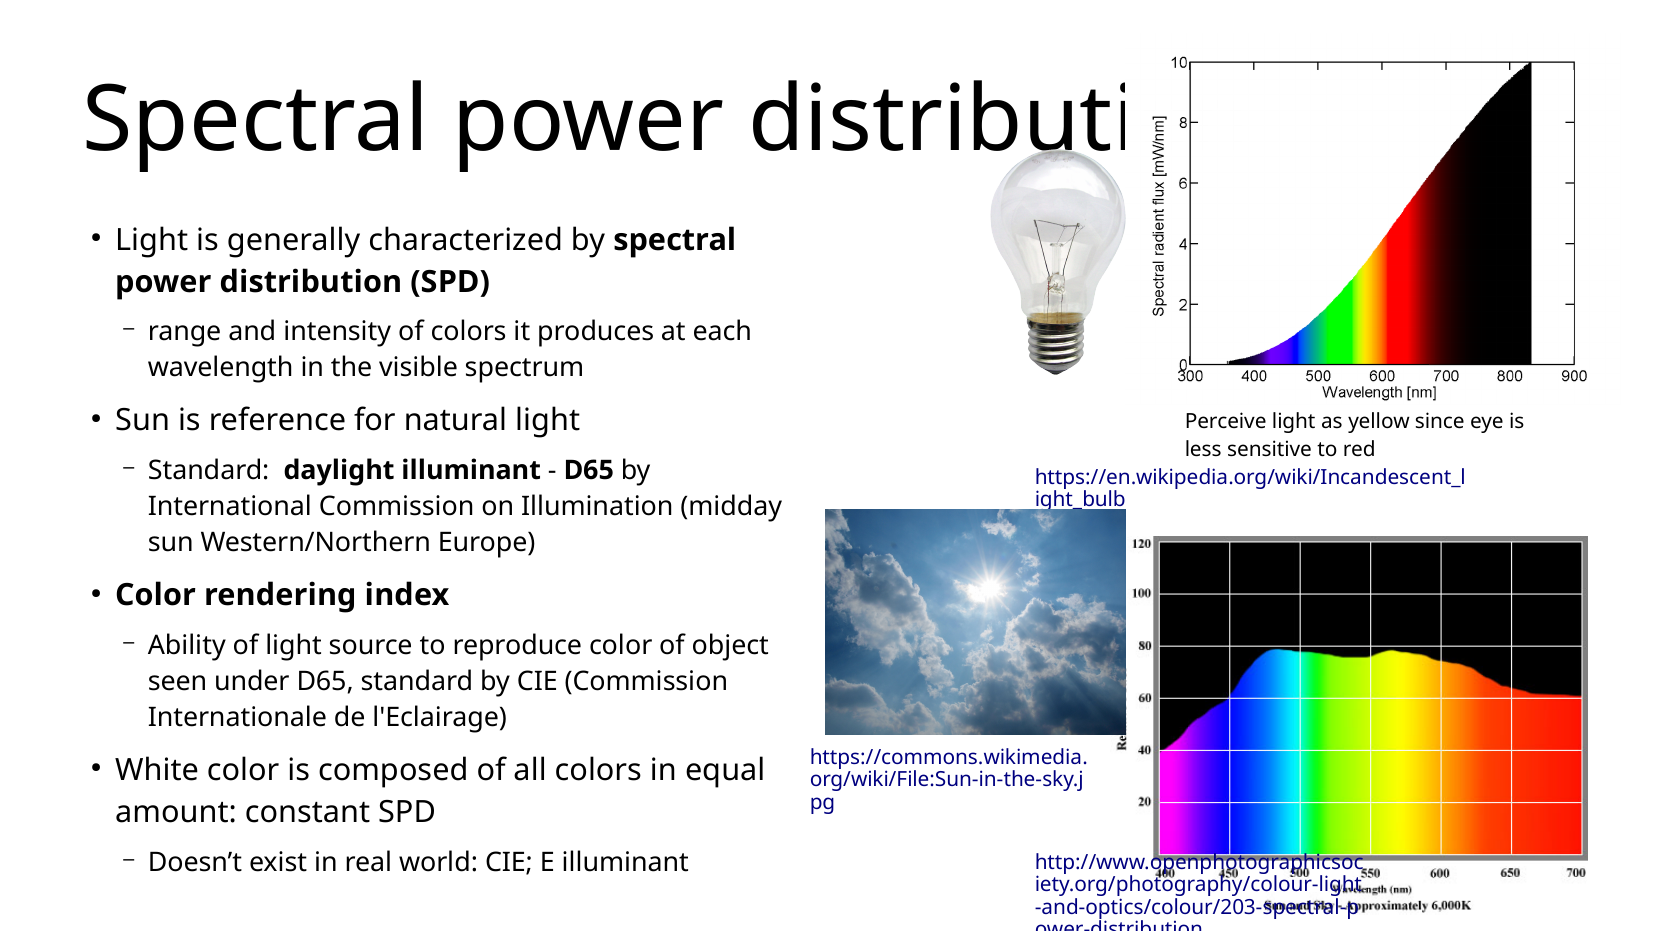

# Spectral power distribution
Light is generally characterized by spectral power distribution (SPD)
range and intensity of colors it produces at each wavelength in the visible spectrum
Sun is reference for natural light
Standard: daylight illuminant - D65 by International Commission on Illumination (midday sun Western/Northern Europe)
Color rendering index
Ability of light source to reproduce color of object seen under D65, standard by CIE (Commission Internationale de l'Eclairage)
White color is composed of all colors in equal amount: constant SPD
Doesn’t exist in real world: CIE; E illuminant
Perceive light as yellow since eye is less sensitive to red
https://en.wikipedia.org/wiki/Incandescent_light_bulb
https://commons.wikimedia.org/wiki/File:Sun-in-the-sky.jpg
http://www.openphotographicsociety.org/photography/colour-light-and-optics/colour/203-spectral-power-distribution